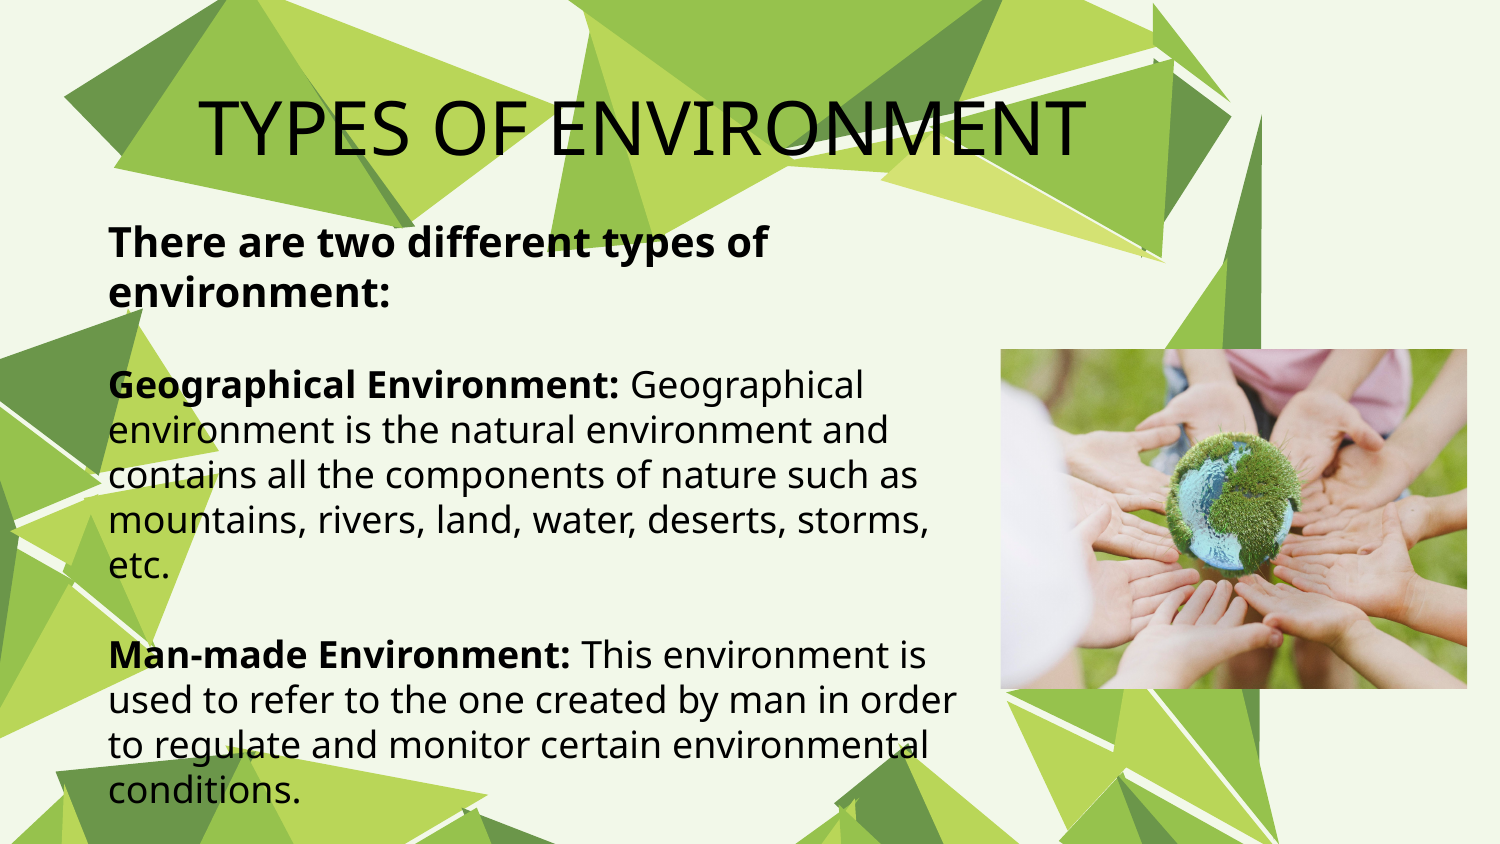

# TYPES OF ENVIRONMENT
There are two different types of environment:
Geographical Environment: Geographical environment is the natural environment and contains all the components of nature such as mountains, rivers, land, water, deserts, storms, etc.
Man-made Environment: This environment is used to refer to the one created by man in order to regulate and monitor certain environmental conditions.